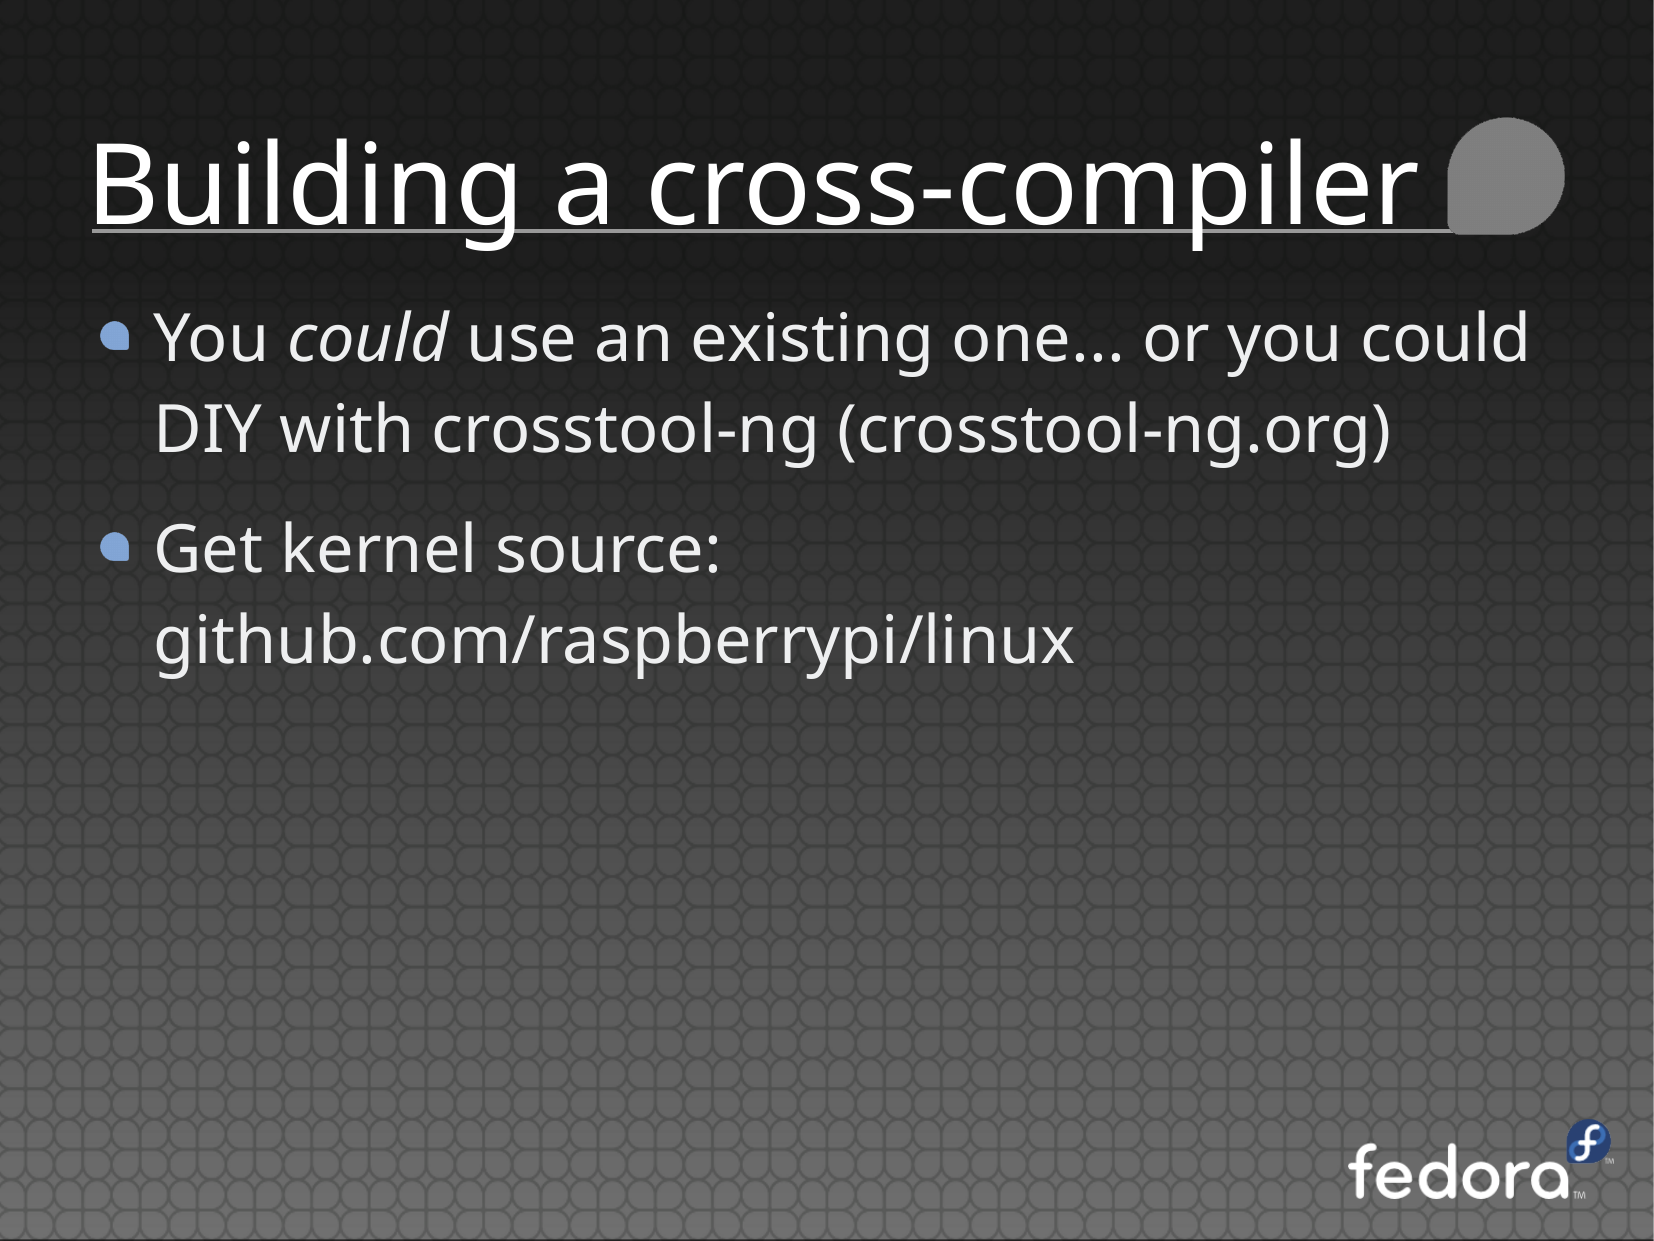

# Building a cross-compiler
You could use an existing one... or you could DIY with crosstool-ng (crosstool-ng.org)
Get kernel source: github.com/raspberrypi/linux